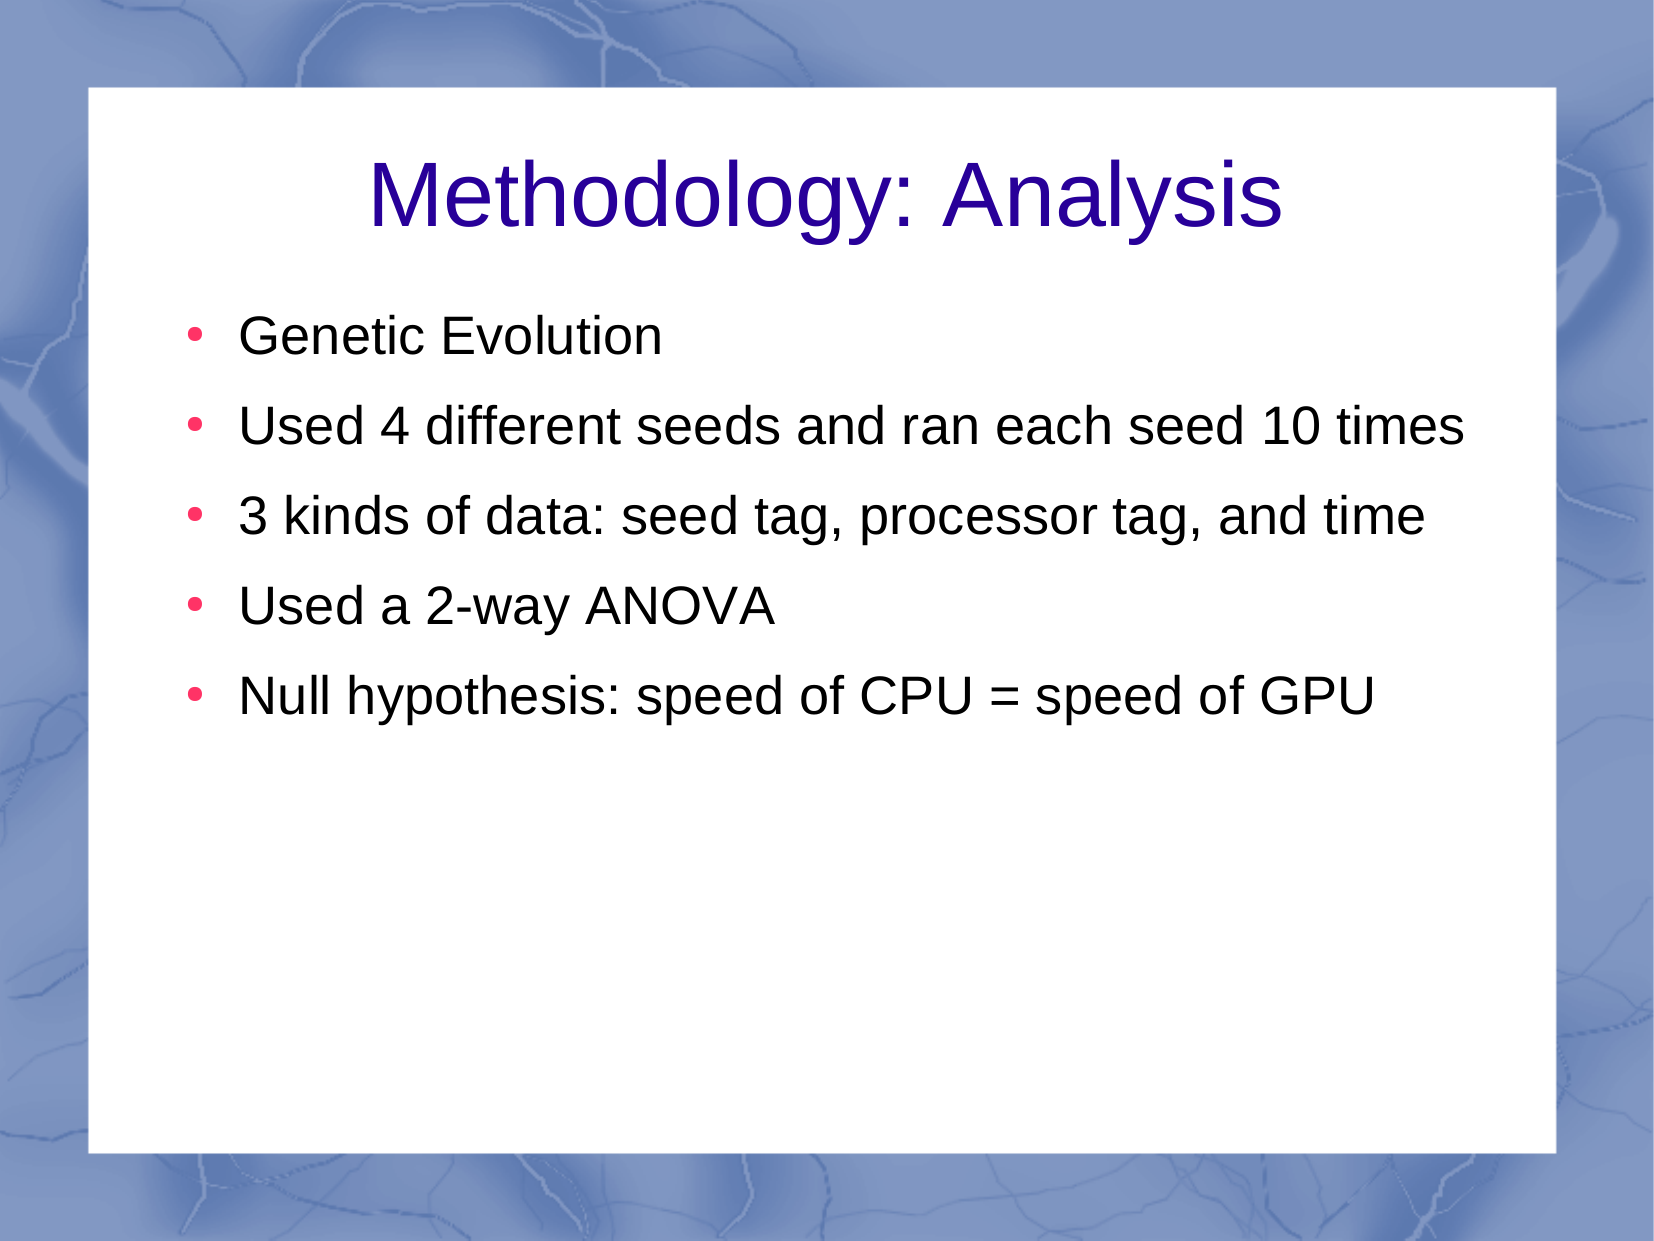

# Methodology: Analysis
Genetic Evolution
Used 4 different seeds and ran each seed 10 times
3 kinds of data: seed tag, processor tag, and time
Used a 2-way ANOVA
Null hypothesis: speed of CPU = speed of GPU